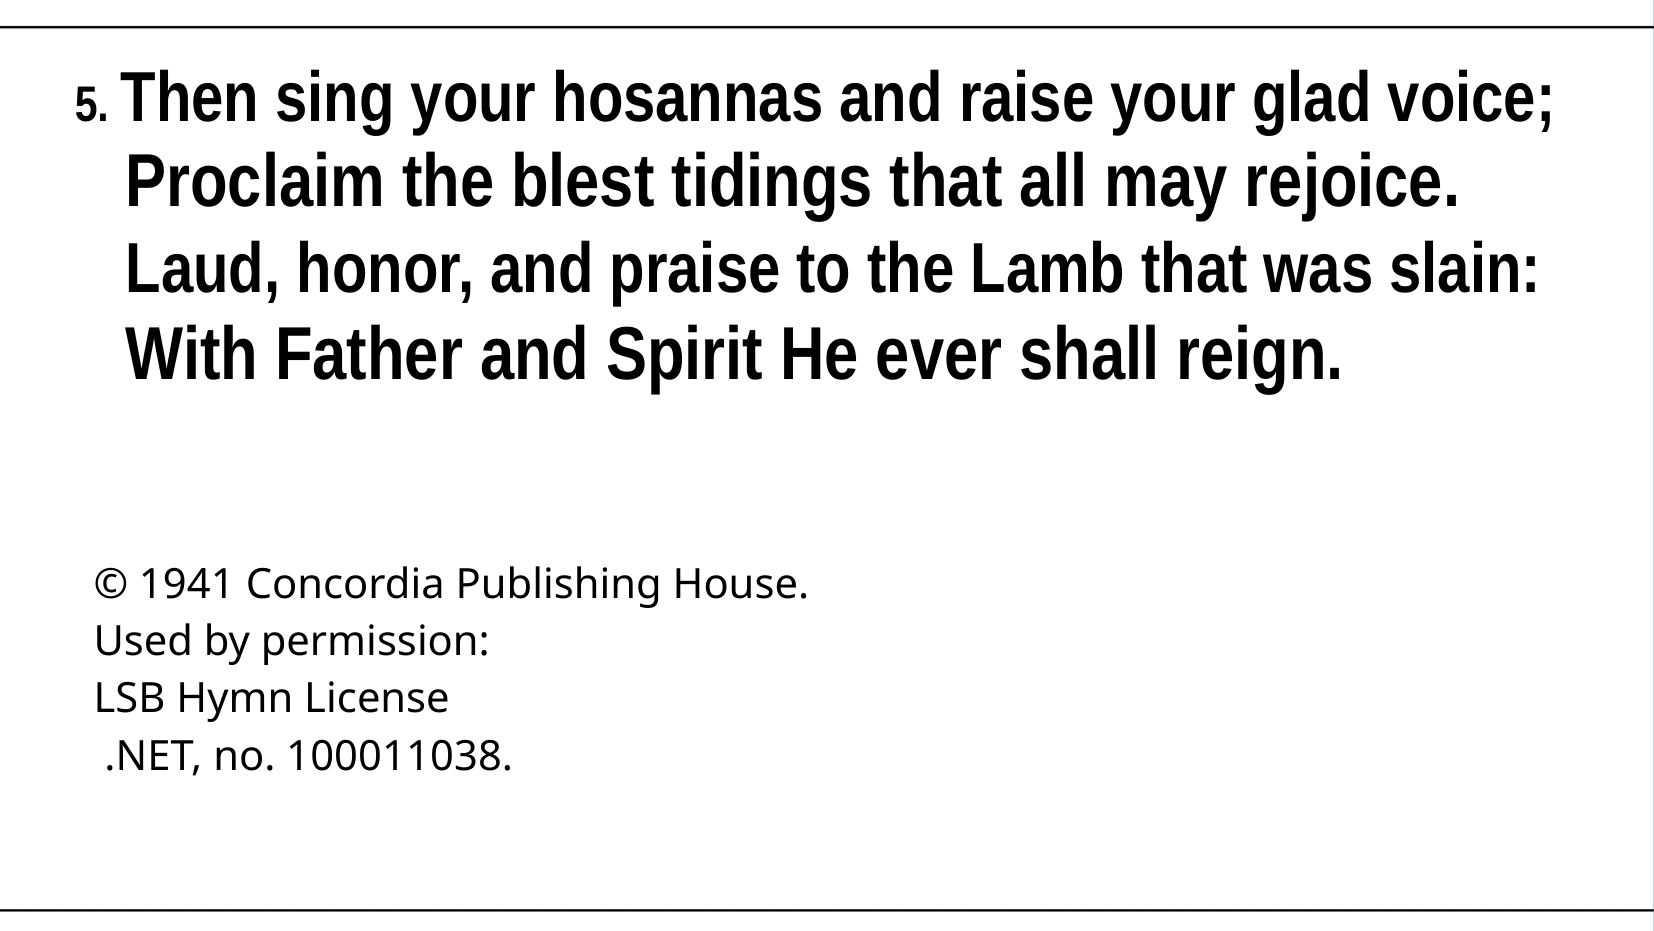

5. Then sing your hosannas and raise your glad voice;
 Proclaim the blest tidings that all may rejoice.
 Laud, honor, and praise to the Lamb that was slain:
 With Father and Spirit He ever shall reign.
© 1941 Concordia Publishing House.
Used by permission:
LSB Hymn License
 .NET, no. 100011038.